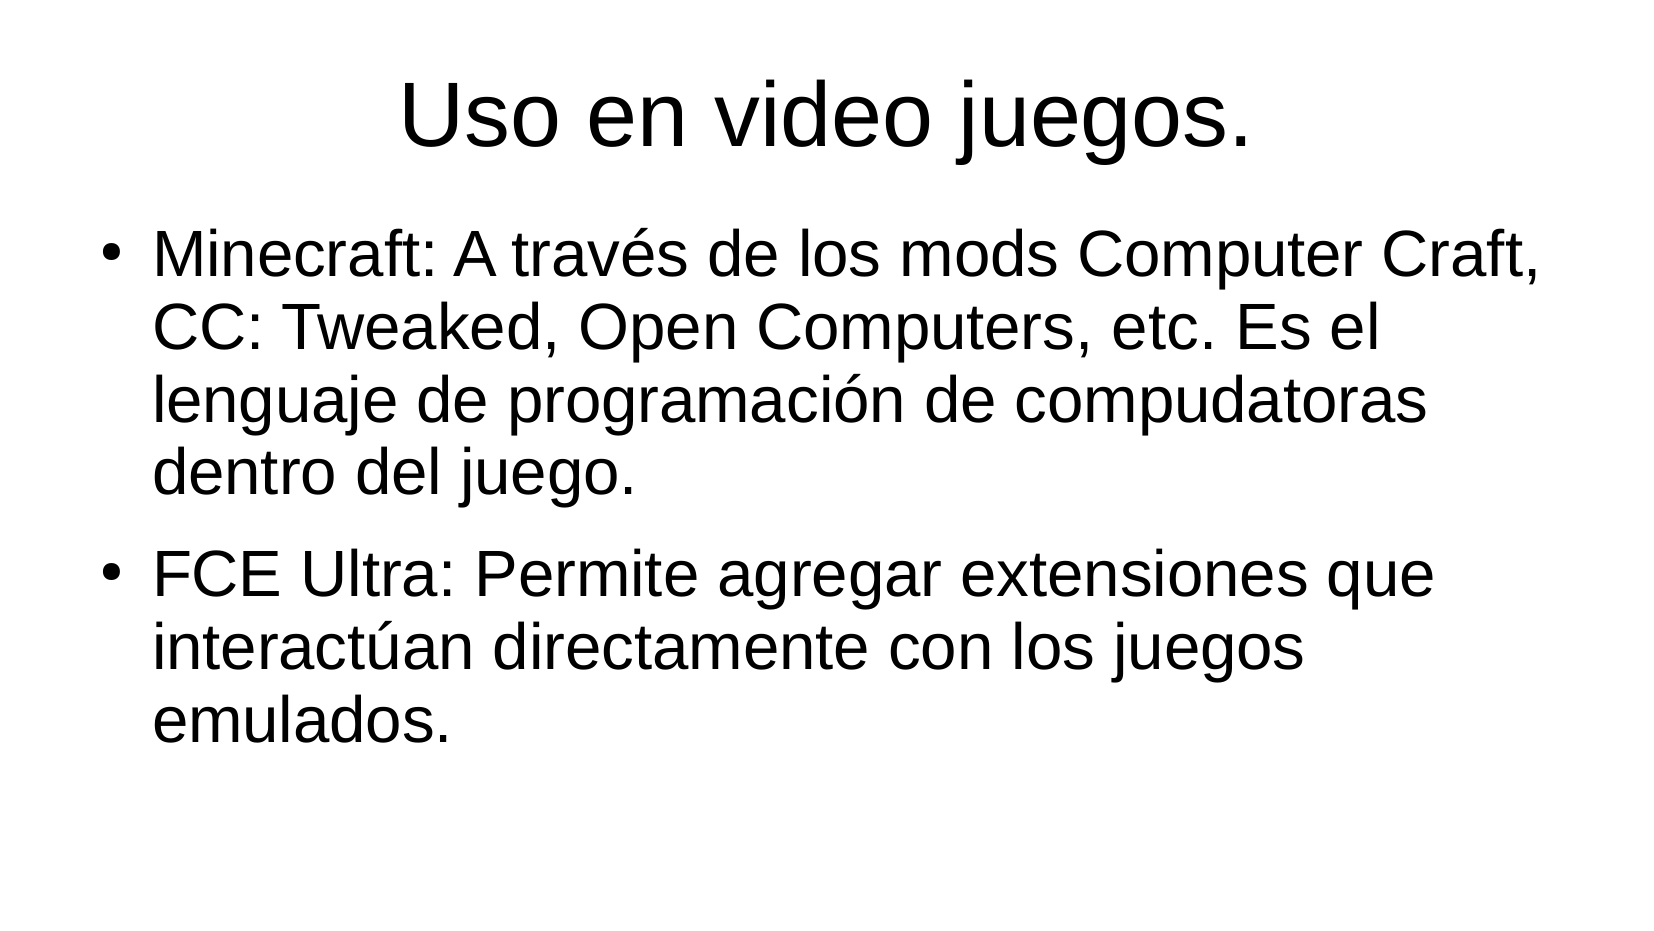

# Uso en video juegos.
Minecraft: A través de los mods Computer Craft, CC: Tweaked, Open Computers, etc. Es el lenguaje de programación de compudatoras dentro del juego.
FCE Ultra: Permite agregar extensiones que interactúan directamente con los juegos emulados.